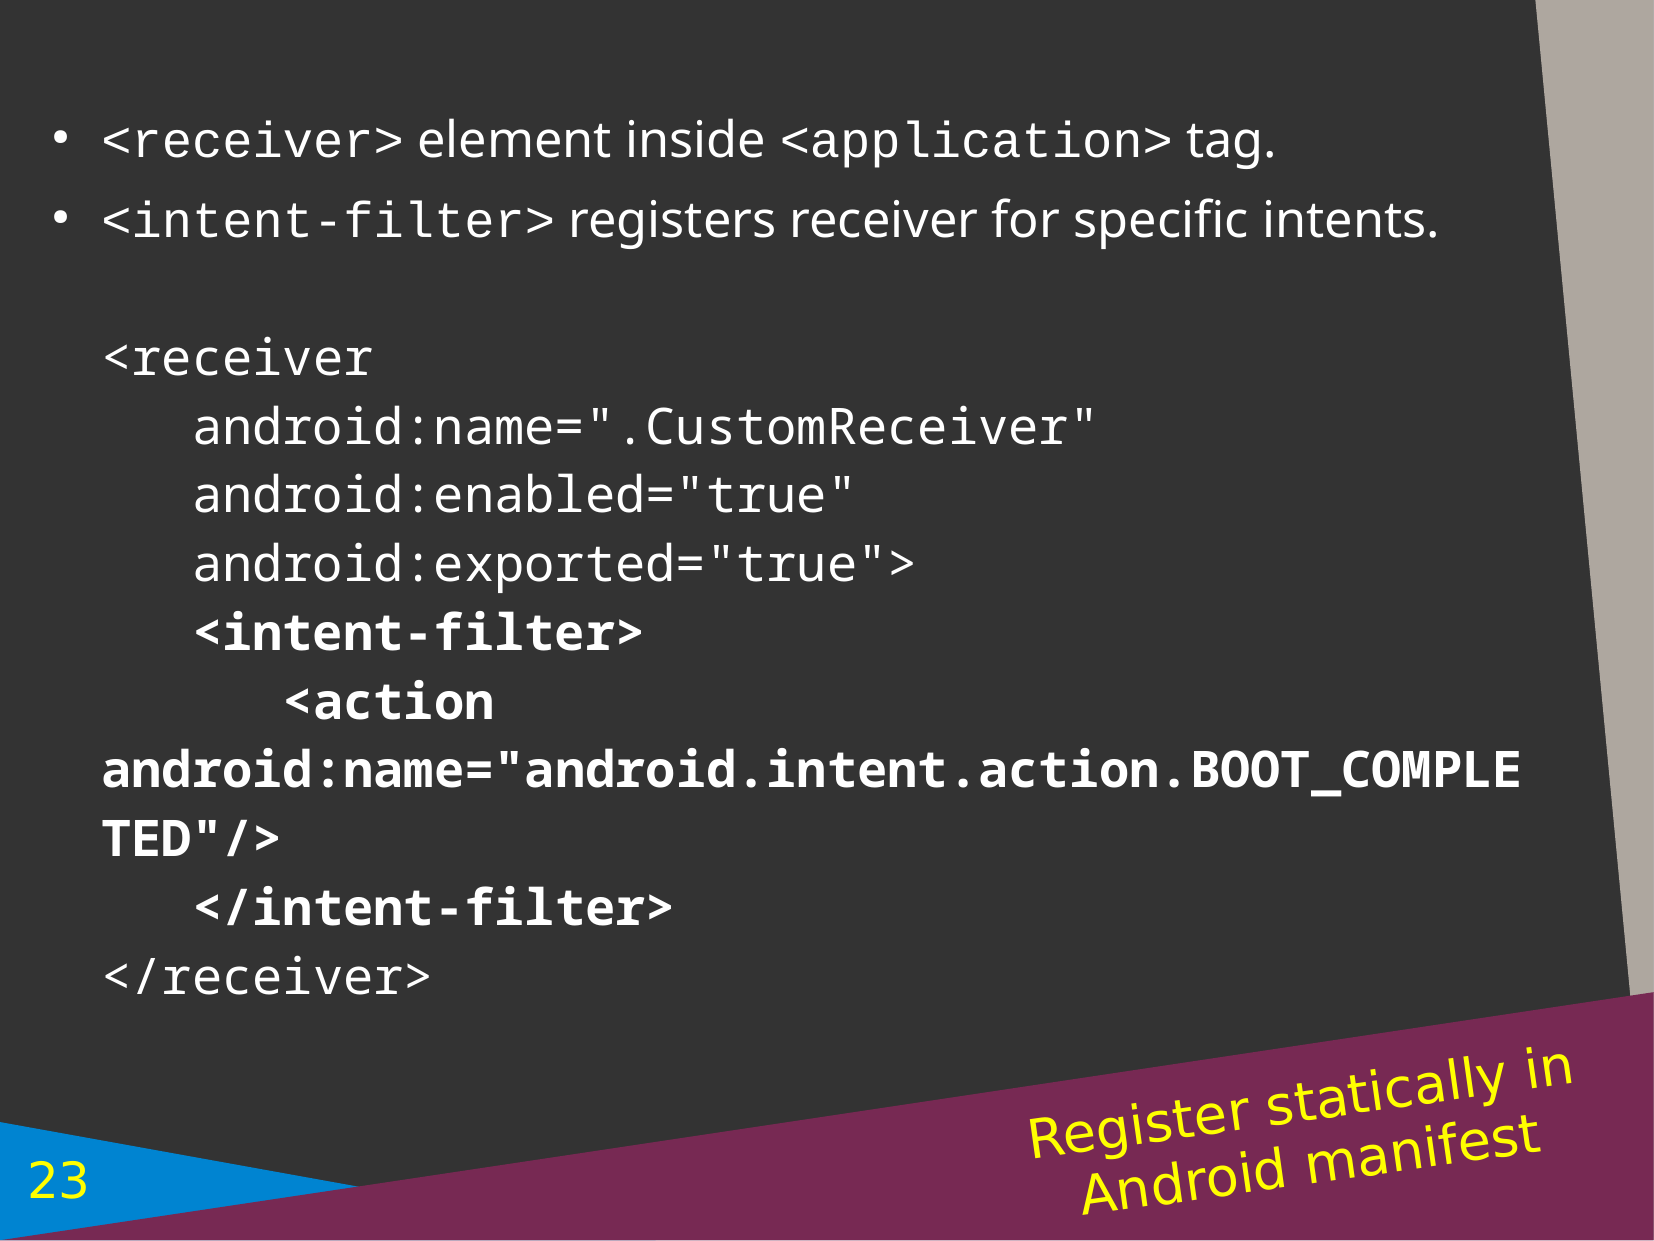

<receiver> element inside <application> tag.
<intent-filter> registers receiver for specific intents.
<receiver
 android:name=".CustomReceiver"
 android:enabled="true"
 android:exported="true">
 <intent-filter>
 <action android:name="android.intent.action.BOOT_COMPLETED"/>
 </intent-filter>
</receiver>
# Register statically in Android manifest
23